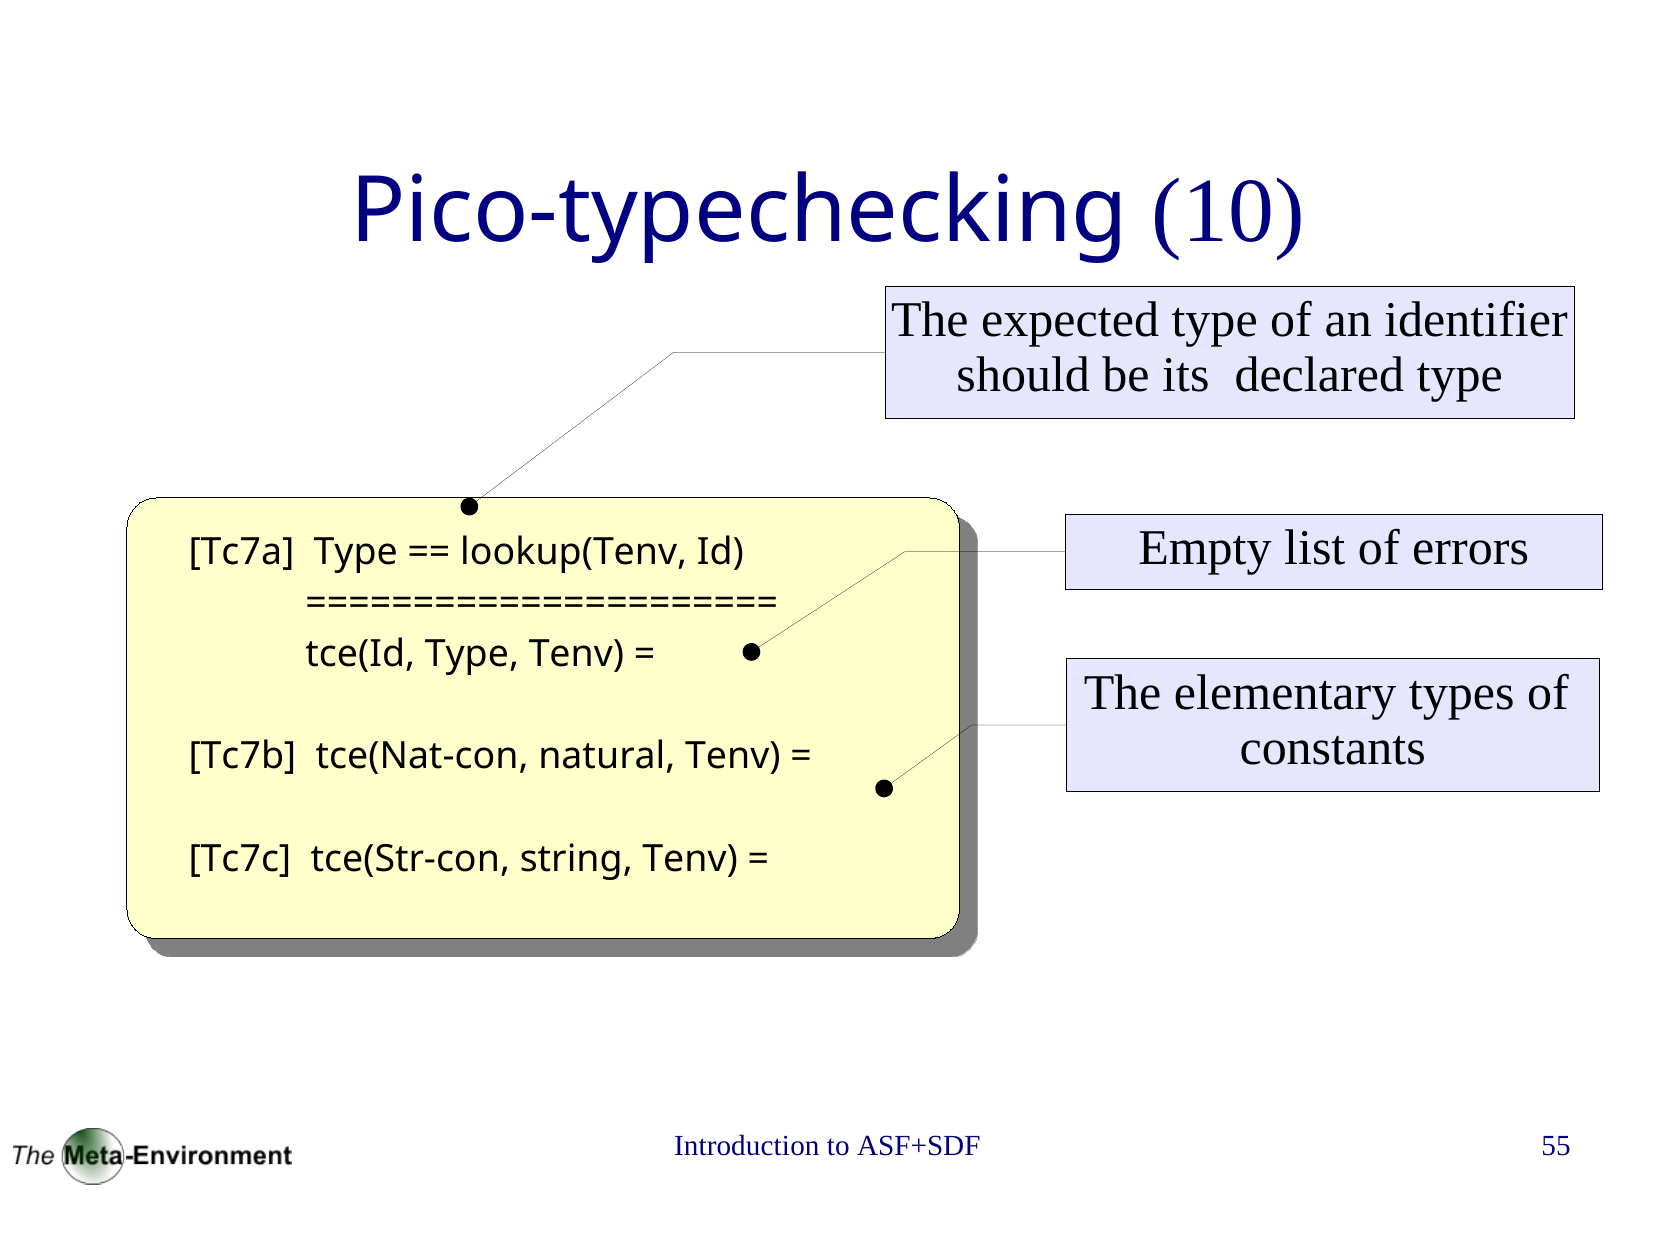

# Pico-typechecking (10)
[Tc7a] Type == lookup(Tenv, Id)
 ======================
 tce(Id, Type, Tenv) =
[Tc7b] tce(Nat-con, natural, Tenv) =
[Tc7c] tce(Str-con, string, Tenv) =
55